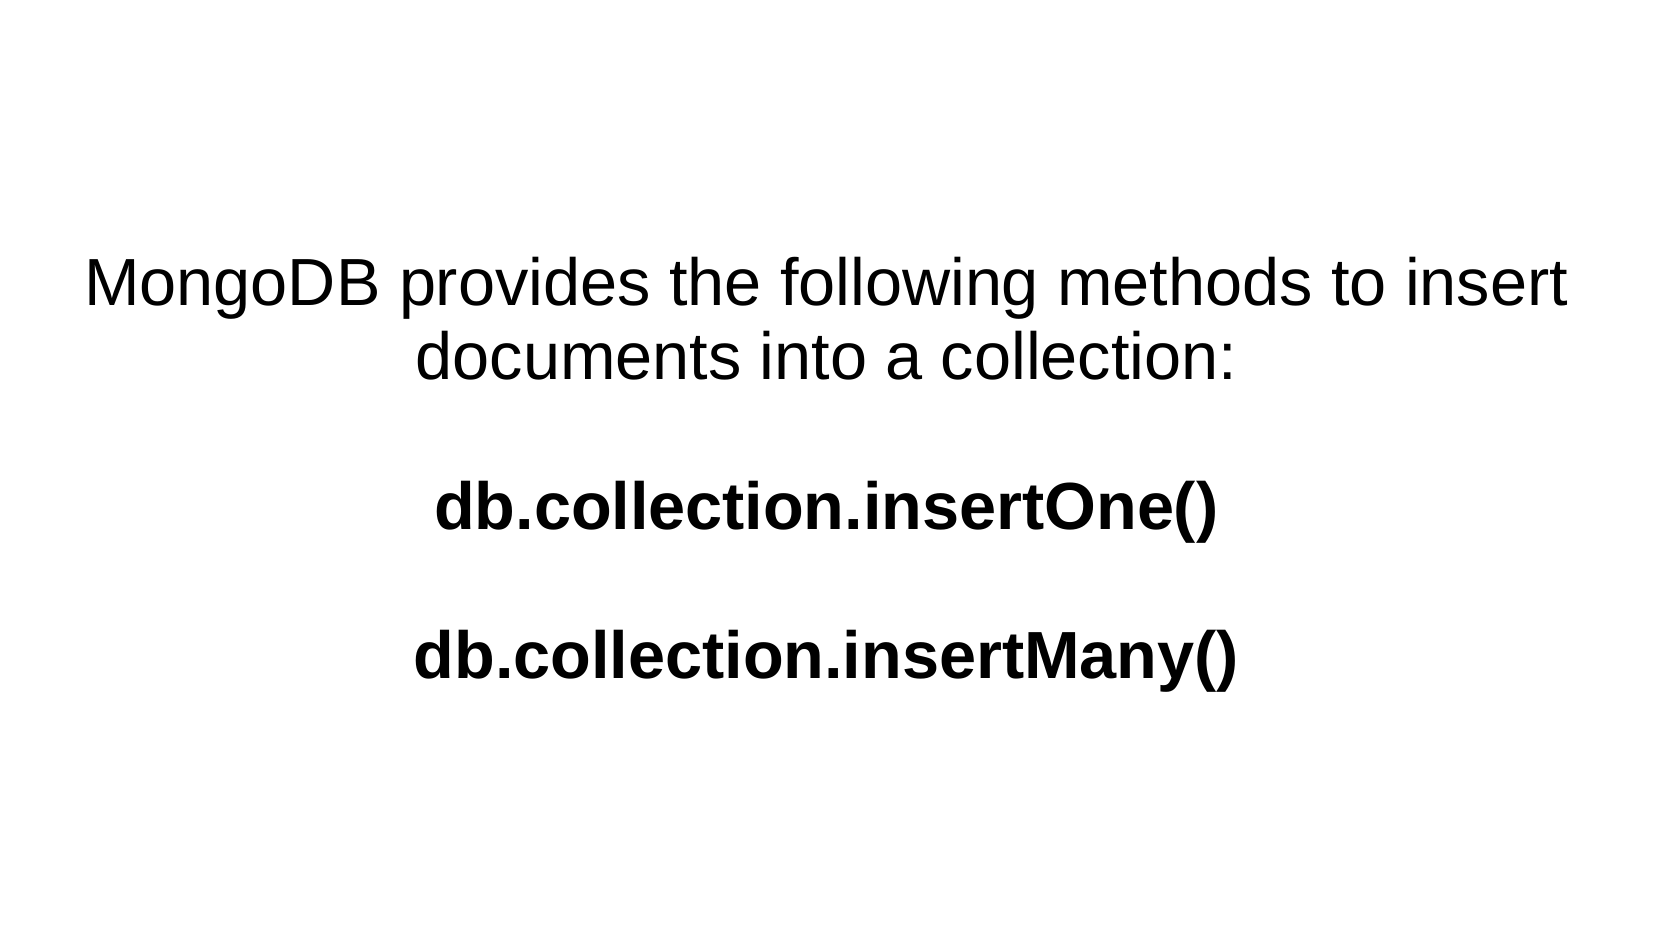

# MongoDB provides the following methods to insert documents into a collection:
db.collection.insertOne()
db.collection.insertMany()